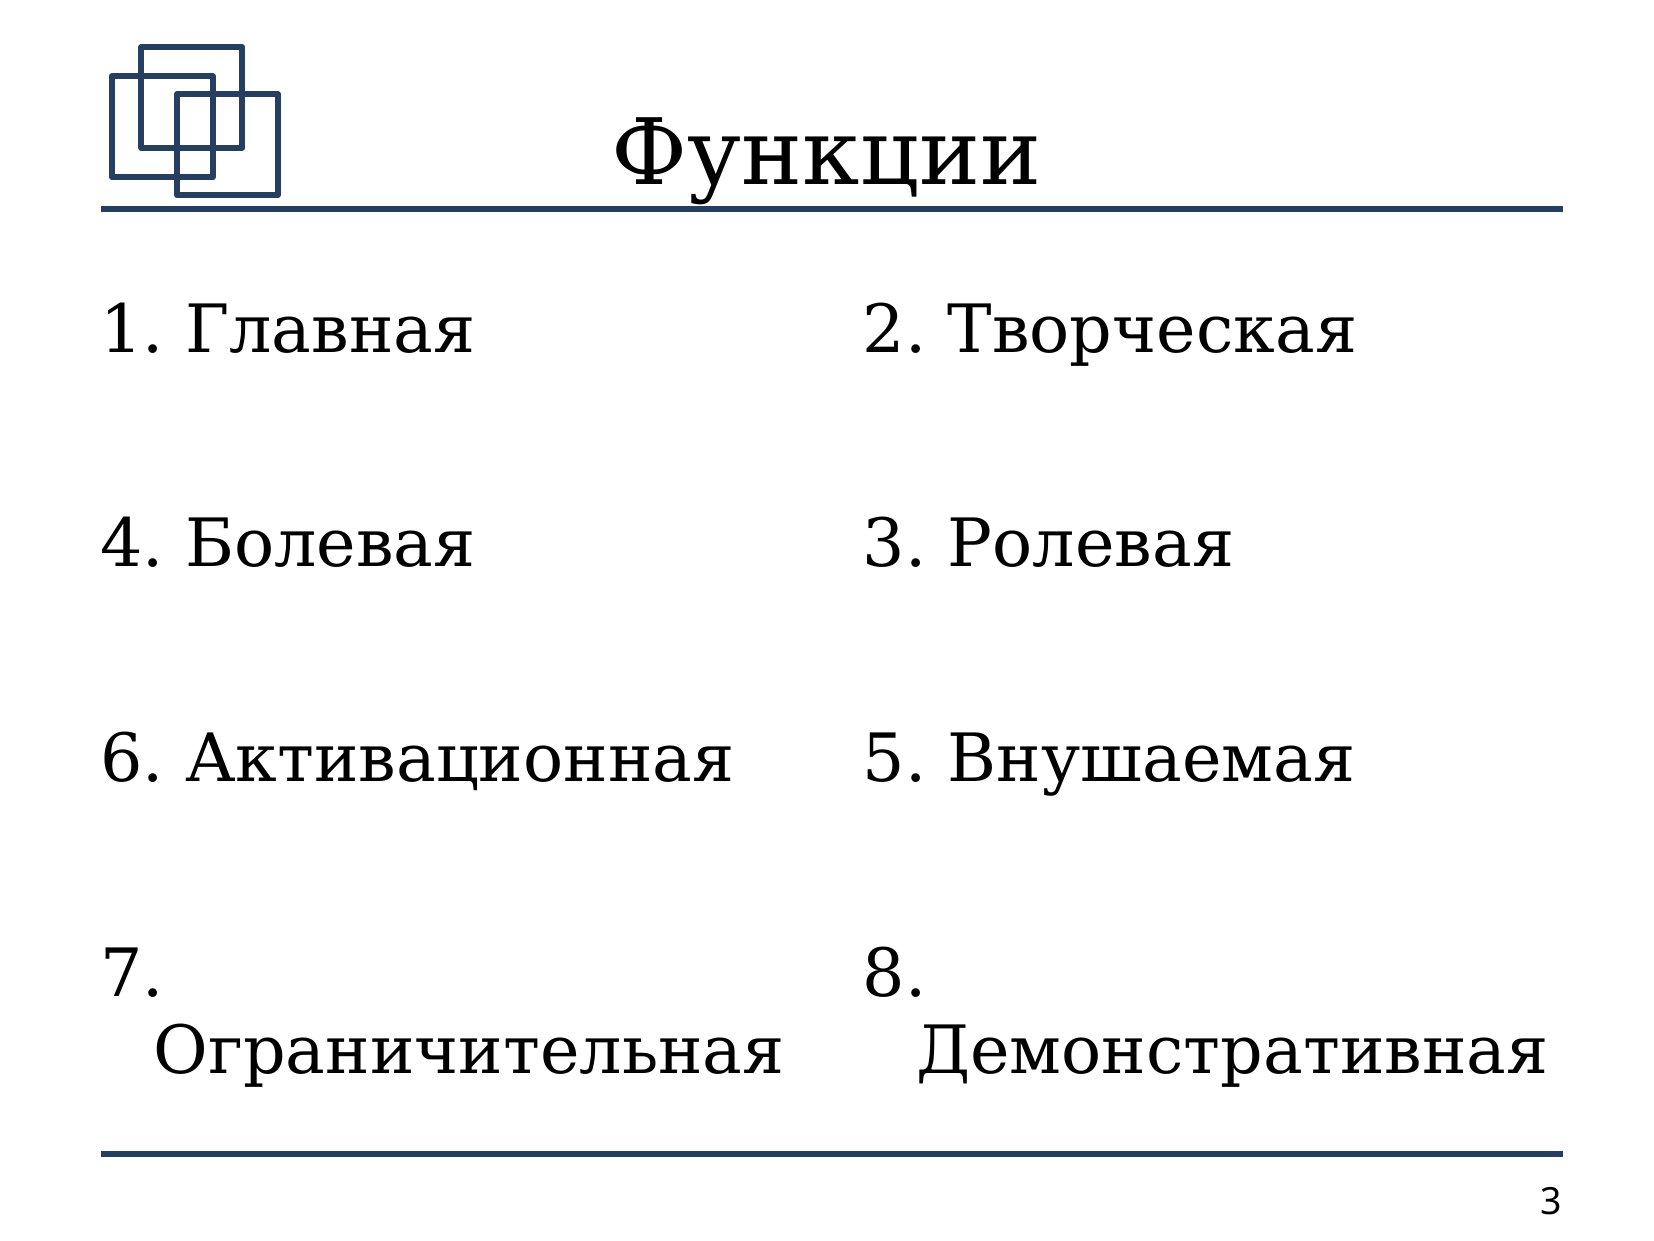

# Функции
1. Главная
4. Болевая
6. Активационная
7. Ограничительная
2. Творческая
3. Ролевая
5. Внушаемая
8. Демонстративная